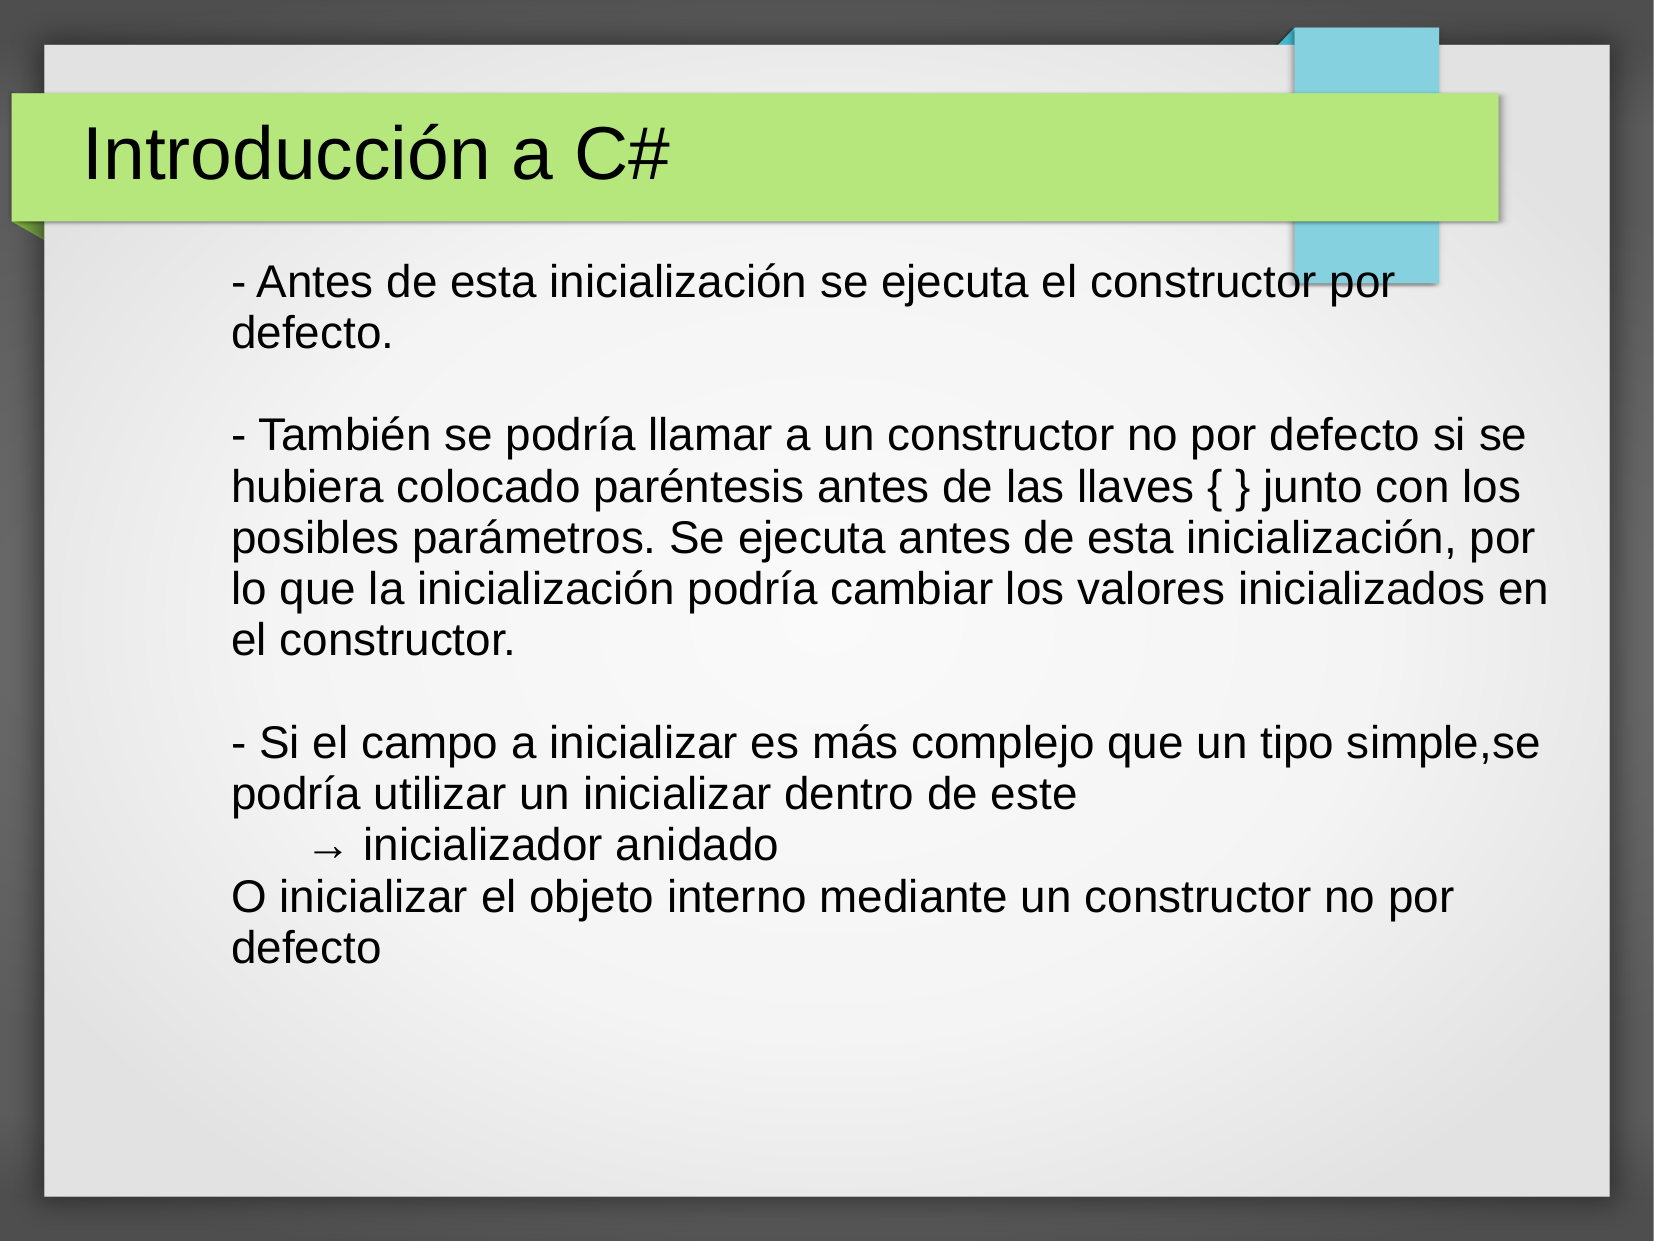

# Introducción a C#
		- Antes de esta inicialización se ejecuta el constructor por 				defecto.
		- También se podría llamar a un constructor no por defecto si se 		hubiera colocado paréntesis antes de las llaves { } junto con los 		posibles parámetros. Se ejecuta antes de esta inicialización, por 		lo que la inicialización podría cambiar los valores inicializados en 		el constructor.
		- Si el campo a inicializar es más complejo que un tipo simple,se 		podría utilizar un inicializar dentro de este
			→ inicializador anidado
		O inicializar el objeto interno mediante un constructor no por 			defecto